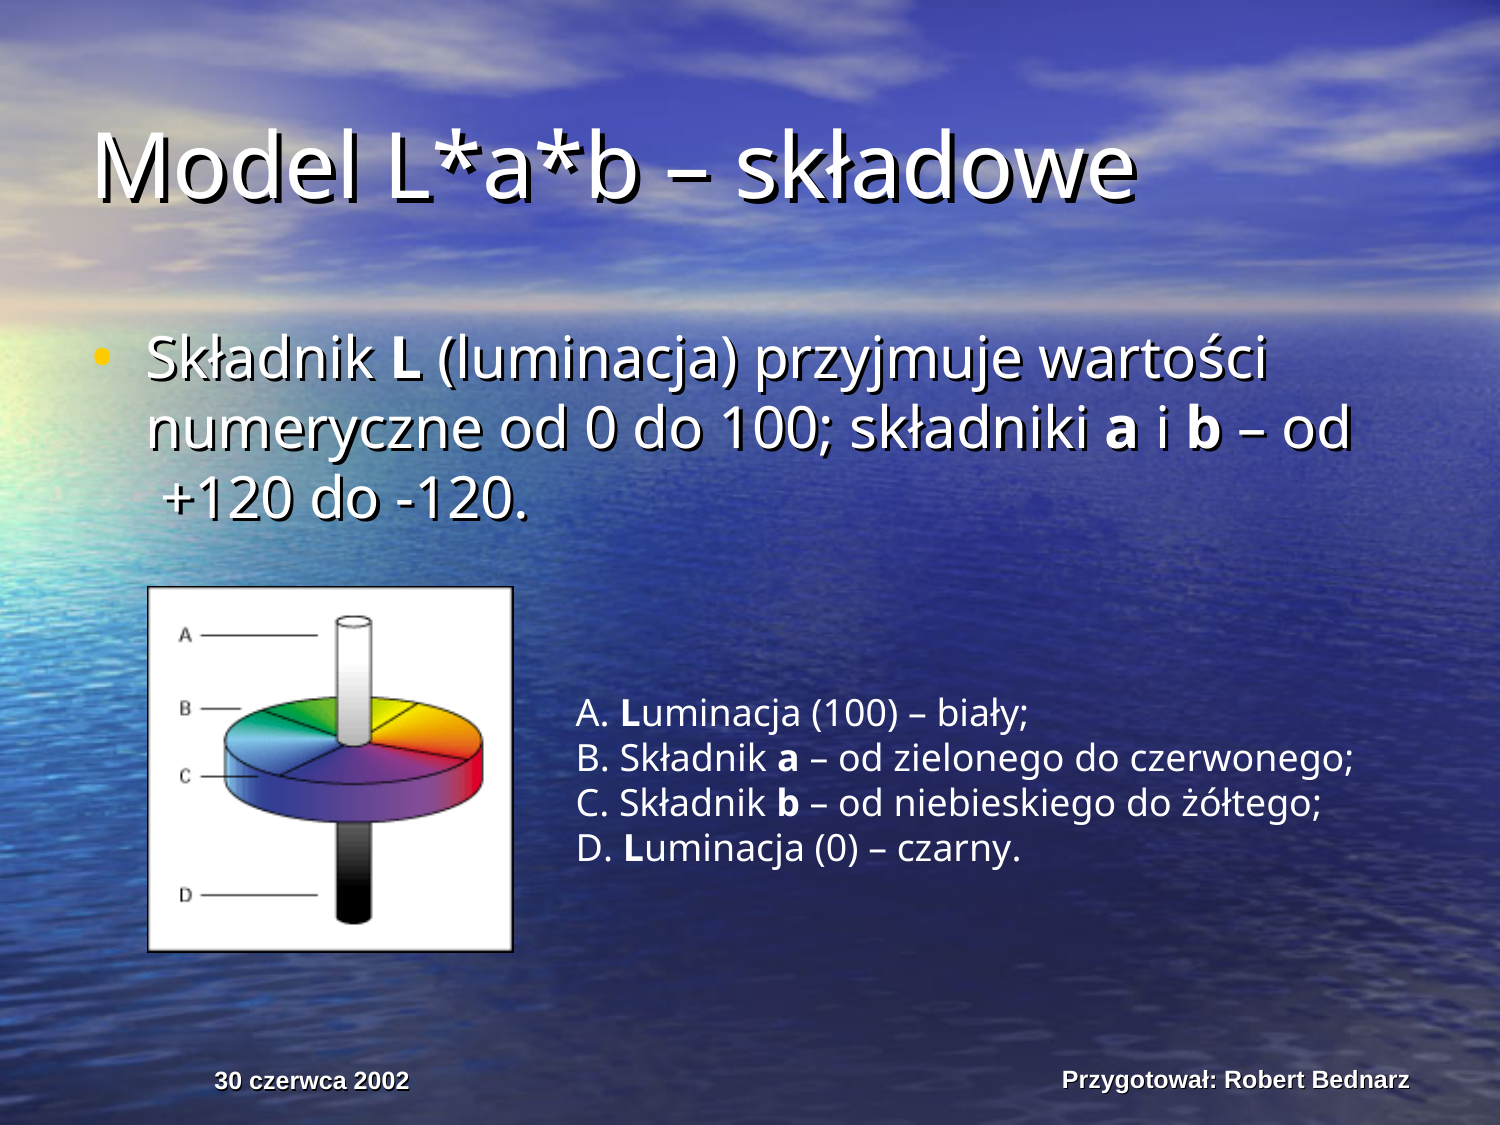

# Model L*a*b – składowe
Składnik L (luminacja) przyjmuje wartości numeryczne od 0 do 100; składniki a i b – od +120 do -120.
A. Luminacja (100) – biały;
B. Składnik a – od zielonego do czerwonego;
C. Składnik b – od niebieskiego do żółtego;
D. Luminacja (0) – czarny.